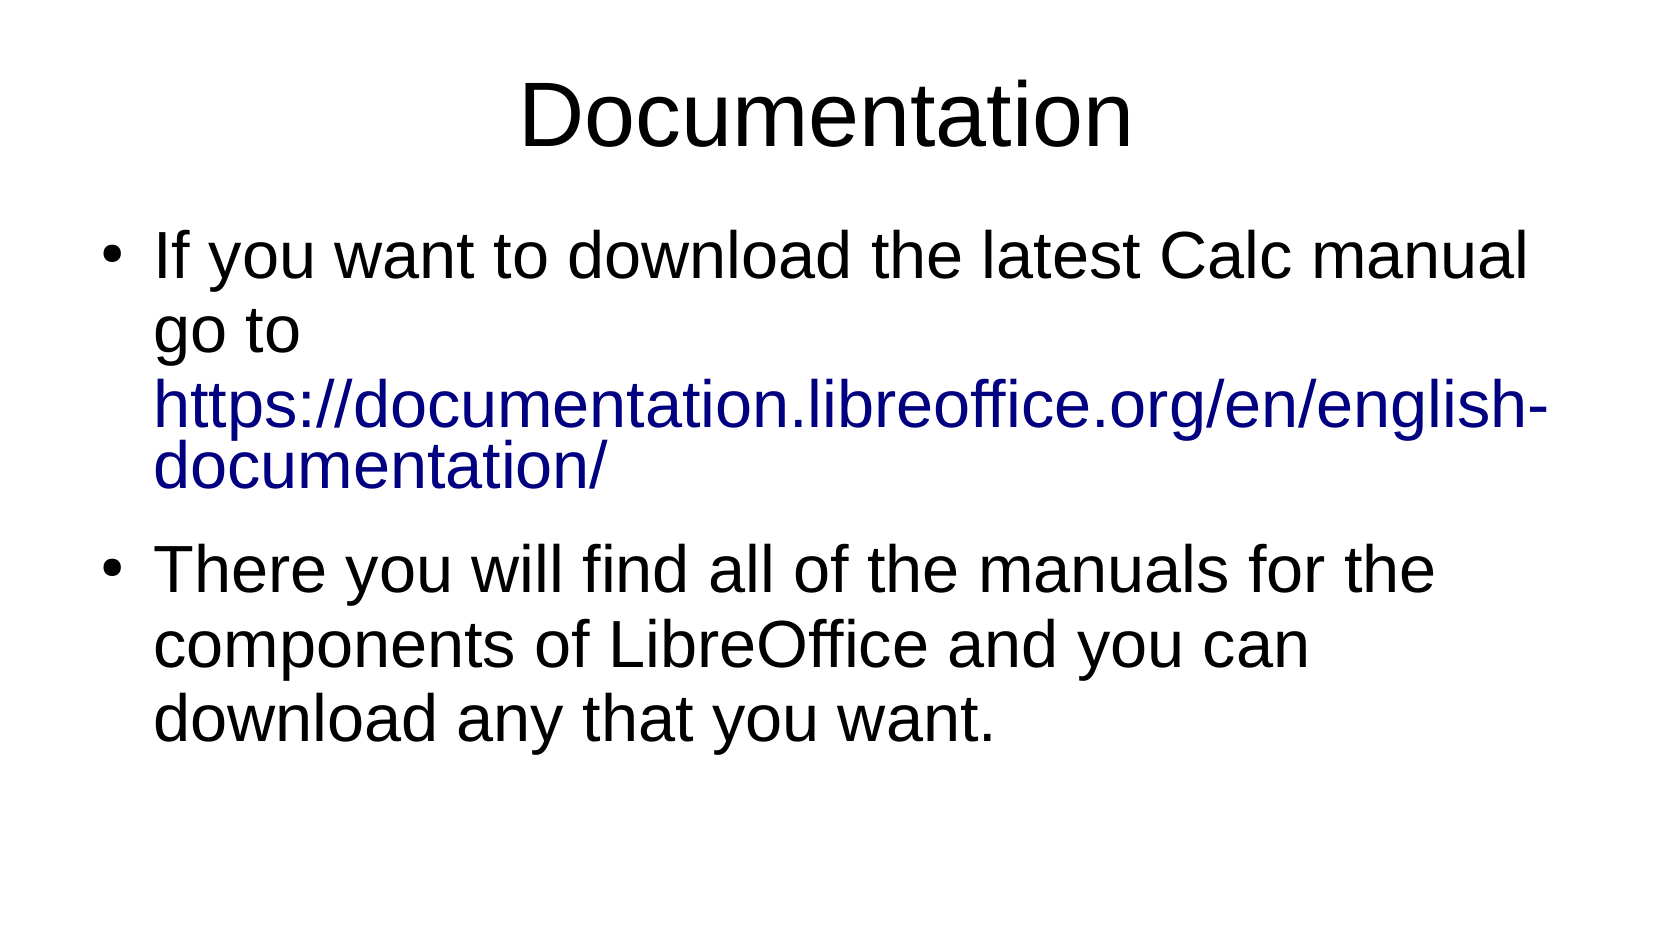

# Documentation
If you want to download the latest Calc manual go to https://documentation.libreoffice.org/en/english-documentation/
There you will find all of the manuals for the components of LibreOffice and you can download any that you want.